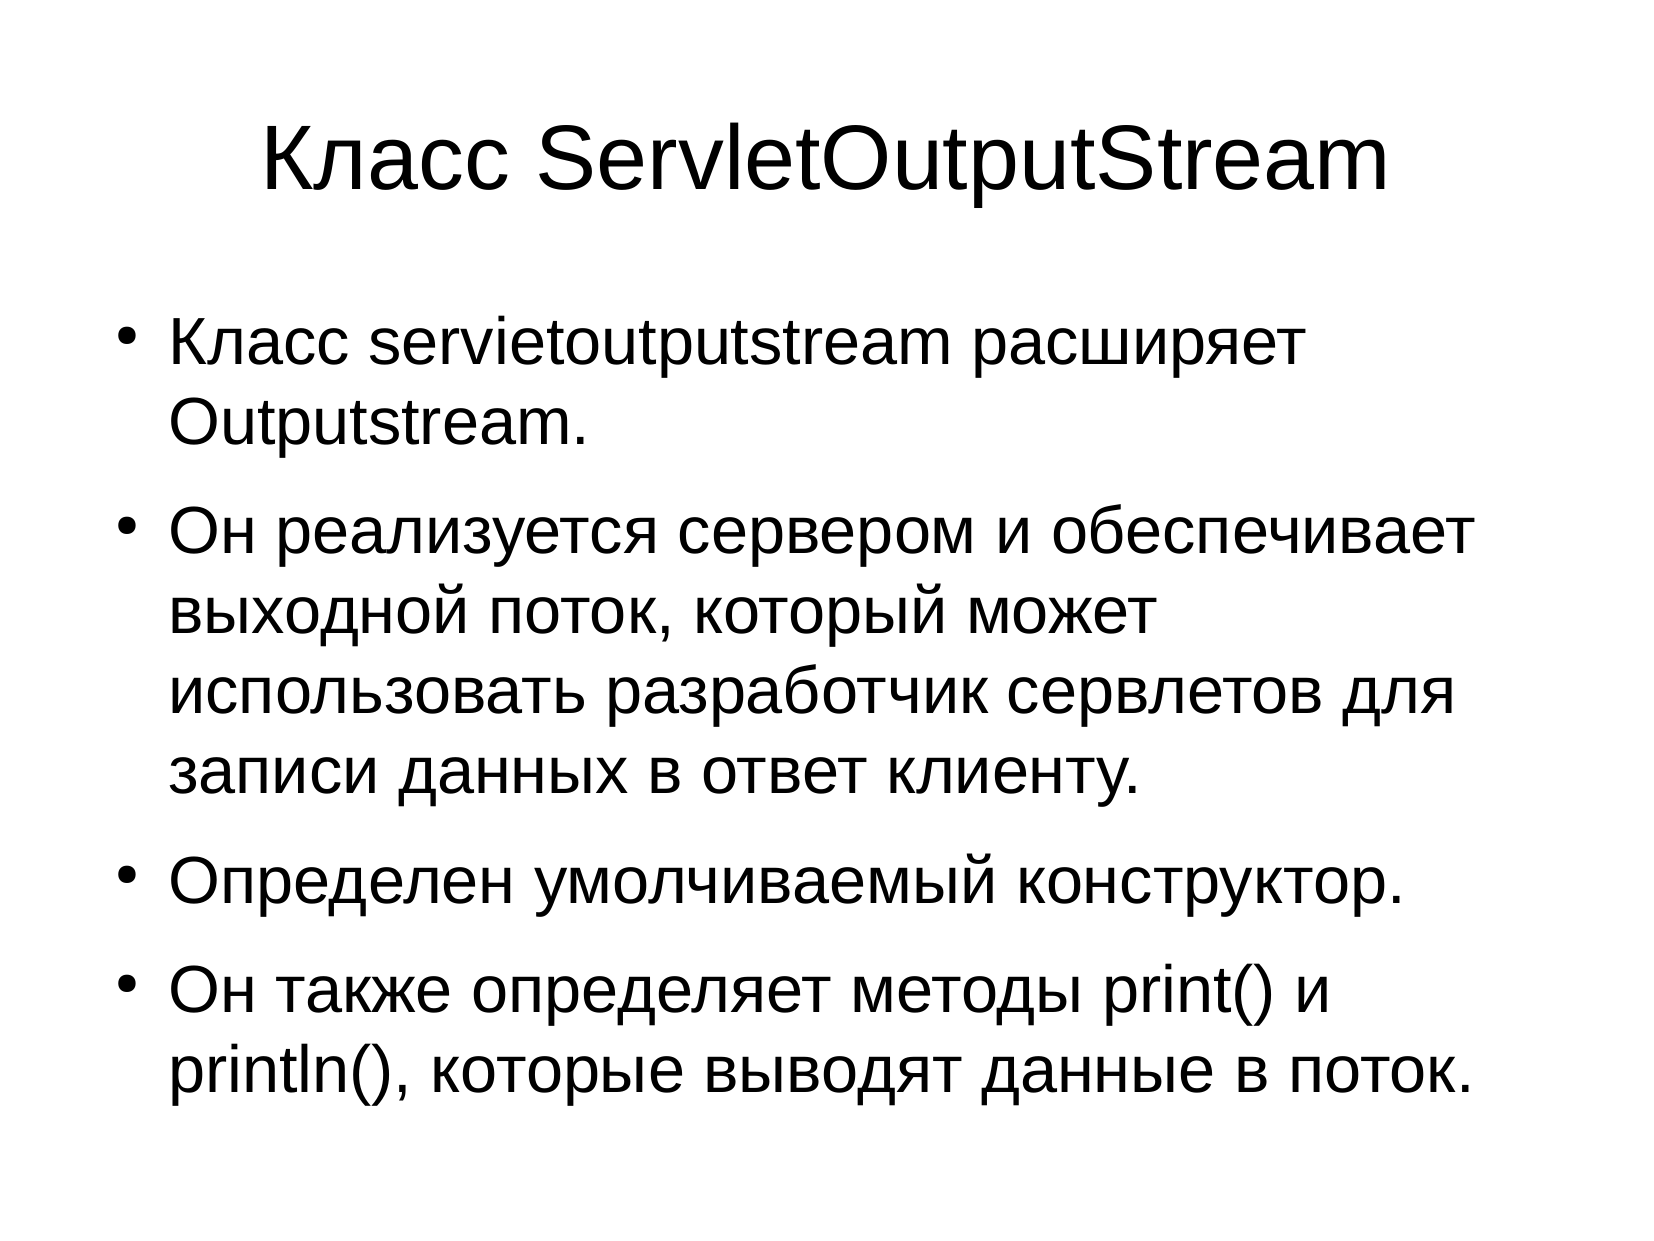

# Класс ServletOutputStream
Класс servietoutputstream расширяет Outputstream.
Он реализуется сервером и обеспечивает выходной поток, который может использовать разработчик сервлетов для записи данных в ответ клиенту.
Определен умолчиваемый конструктор.
Он также определяет методы print() и println(), которые выводят данные в поток.